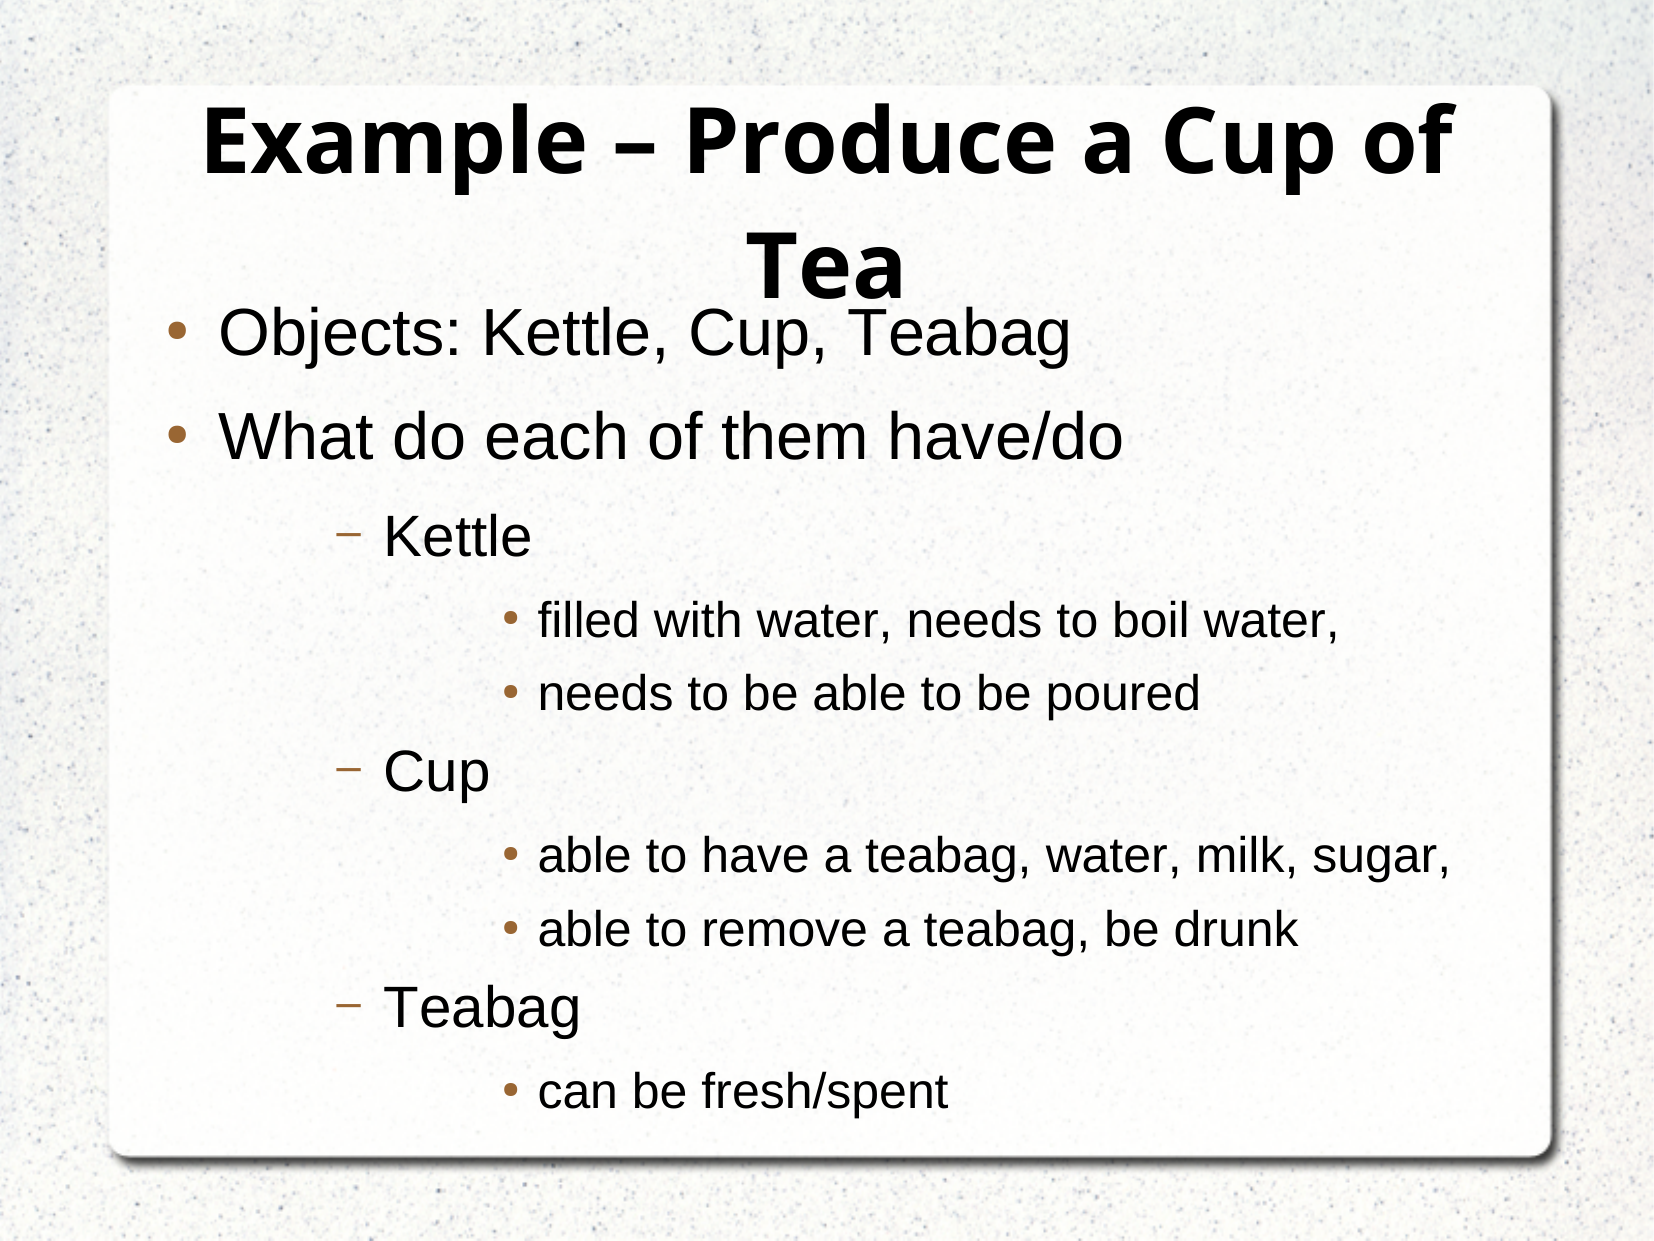

# Example – Produce a Cup of Tea
Objects: Kettle, Cup, Teabag
What do each of them have/do
Kettle
filled with water, needs to boil water,
needs to be able to be poured
Cup
able to have a teabag, water, milk, sugar,
able to remove a teabag, be drunk
Teabag
can be fresh/spent